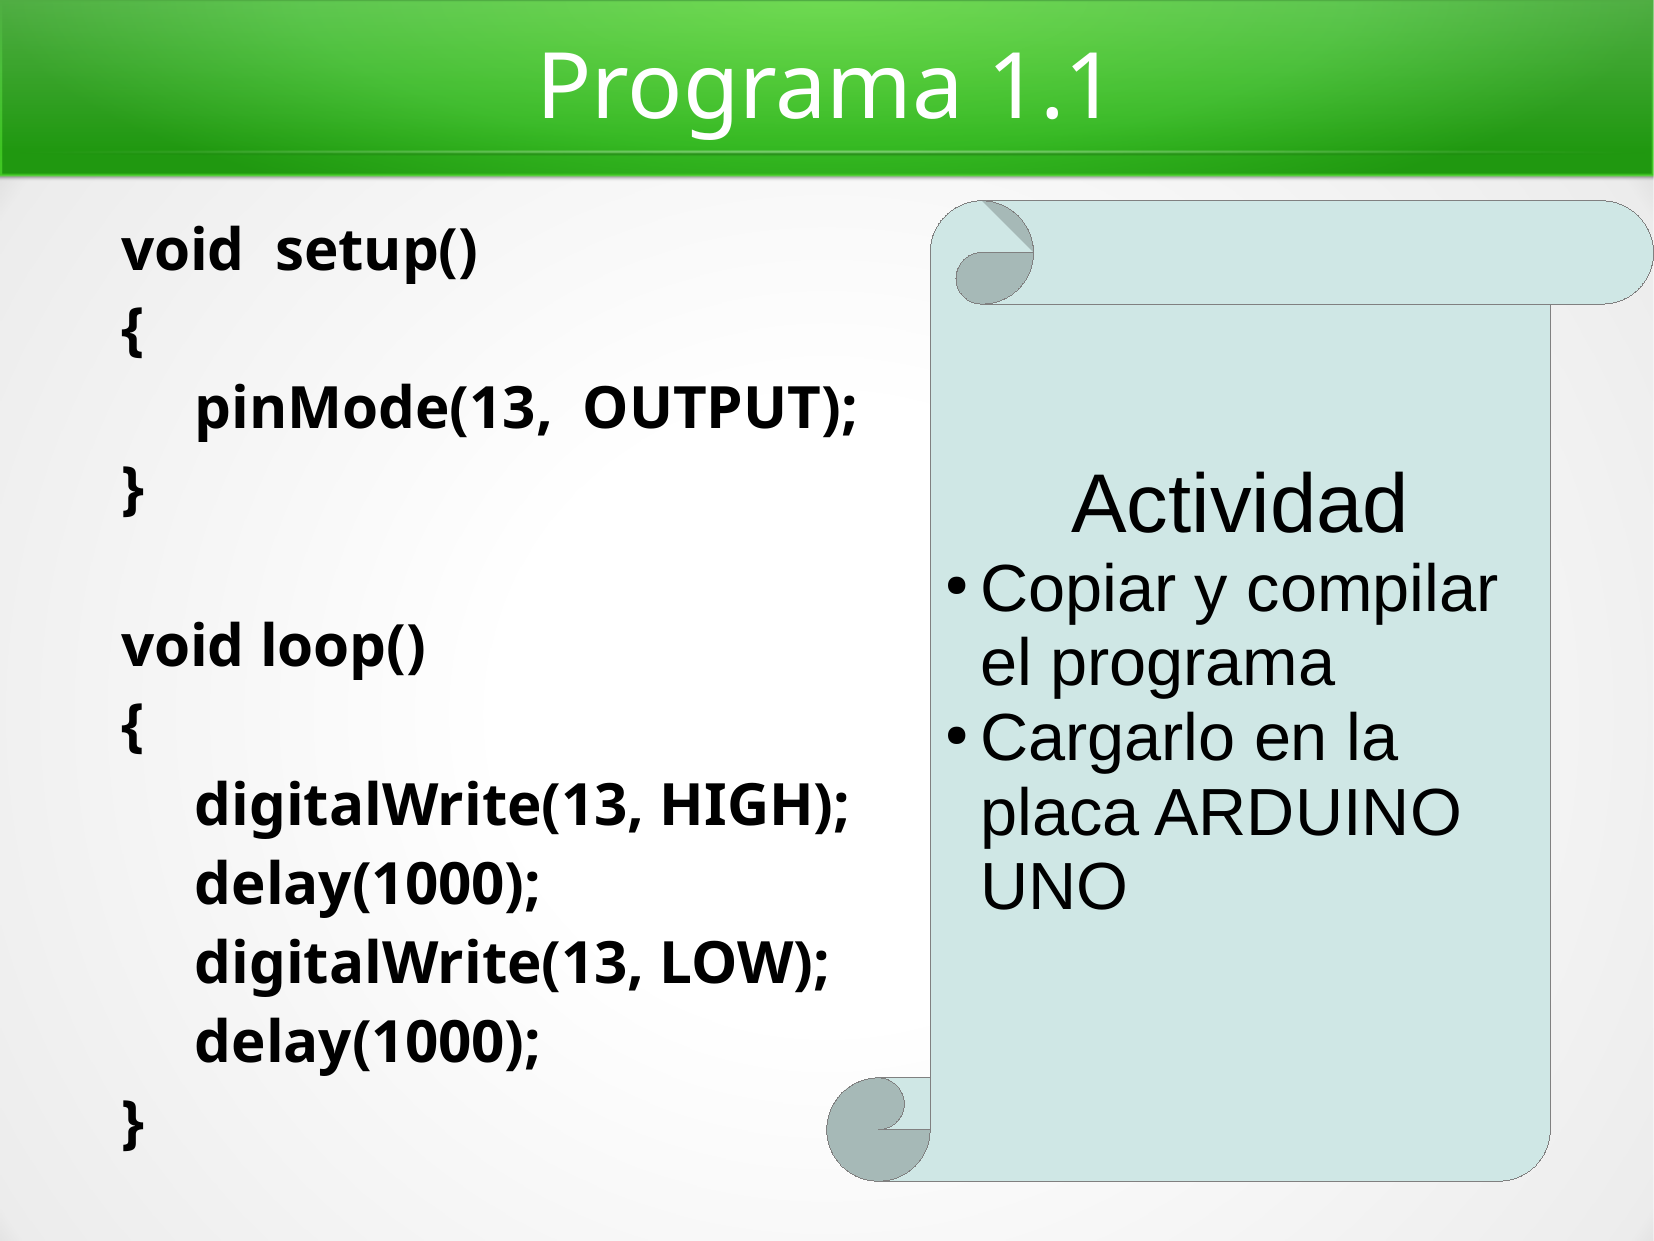

# Programa 1.1
void setup()
{
	pinMode(13, OUTPUT);
}
void loop()
{
	digitalWrite(13, HIGH);
	delay(1000);
	digitalWrite(13, LOW);
	delay(1000);
}
Actividad
Copiar y compilar
el programa
Cargarlo en la
placa ARDUINO
UNO